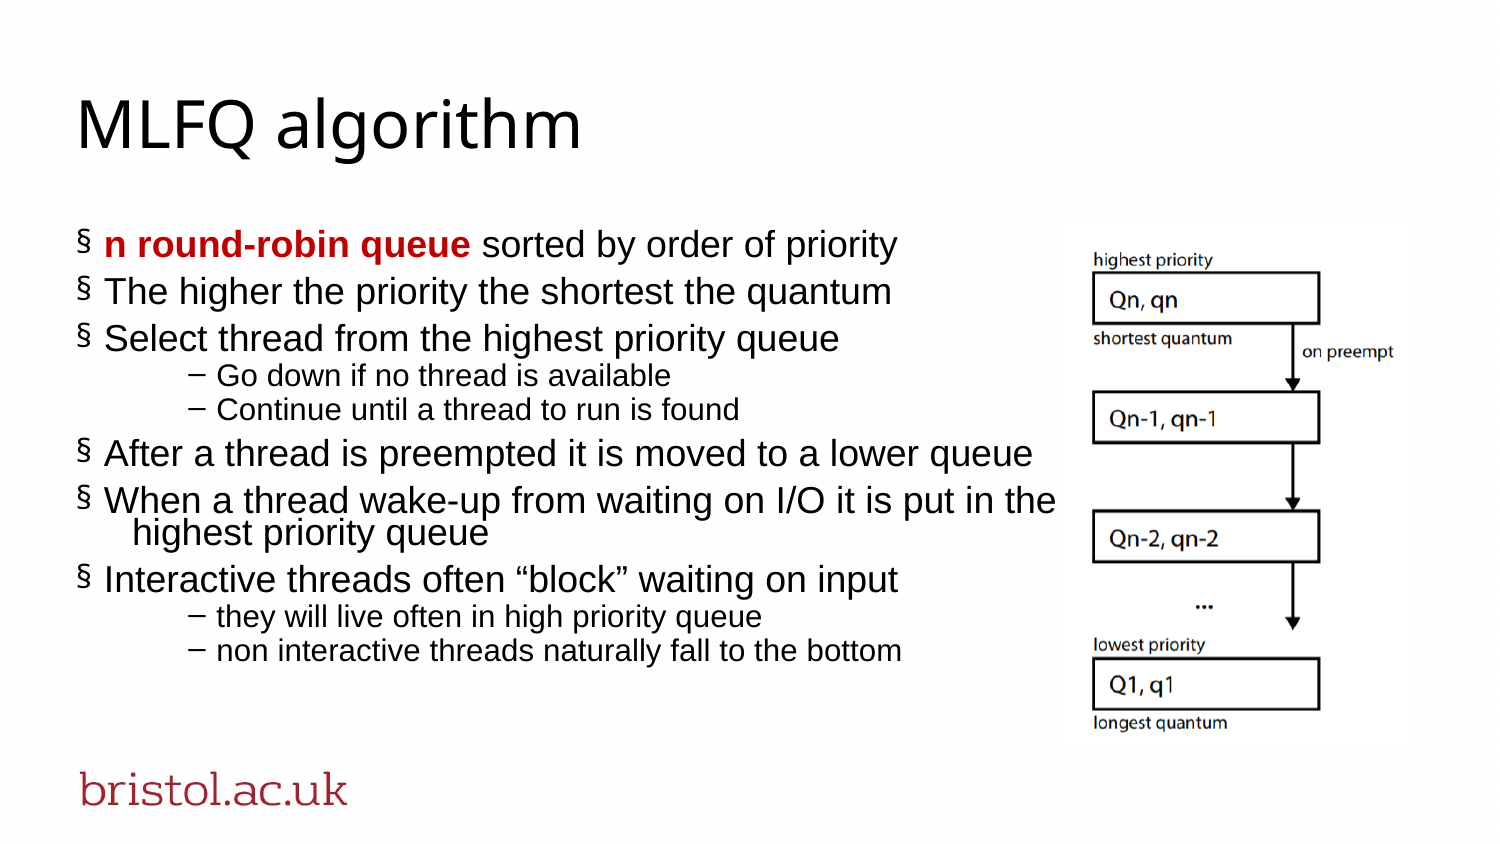

# MLFQ algorithm
n round-robin queue sorted by order of priority
The higher the priority the shortest the quantum
Select thread from the highest priority queue
Go down if no thread is available
Continue until a thread to run is found
After a thread is preempted it is moved to a lower queue
When a thread wake-up from waiting on I/O it is put in the highest priority queue
Interactive threads often “block” waiting on input
they will live often in high priority queue
non interactive threads naturally fall to the bottom